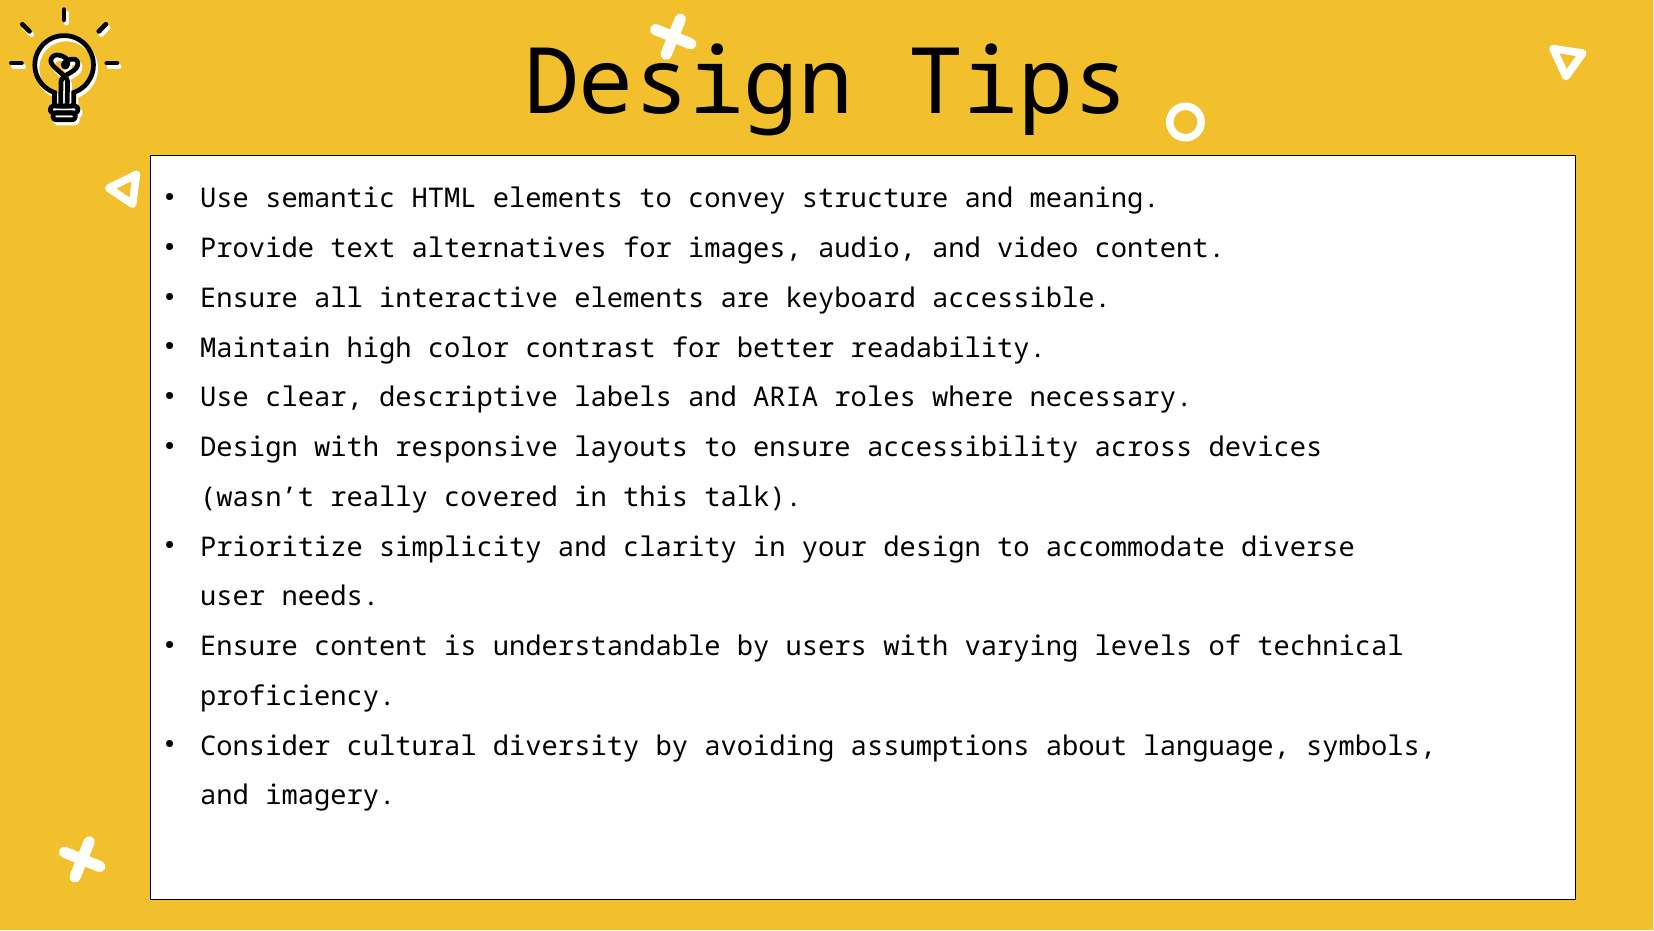

# Design Tips
Use semantic HTML elements to convey structure and meaning.
Provide text alternatives for images, audio, and video content.
Ensure all interactive elements are keyboard accessible.
Maintain high color contrast for better readability.
Use clear, descriptive labels and ARIA roles where necessary.
Design with responsive layouts to ensure accessibility across devices
(wasn’t really covered in this talk).
Prioritize simplicity and clarity in your design to accommodate diverse
user needs.
Ensure content is understandable by users with varying levels of technical
proficiency.
Consider cultural diversity by avoiding assumptions about language, symbols,
and imagery.